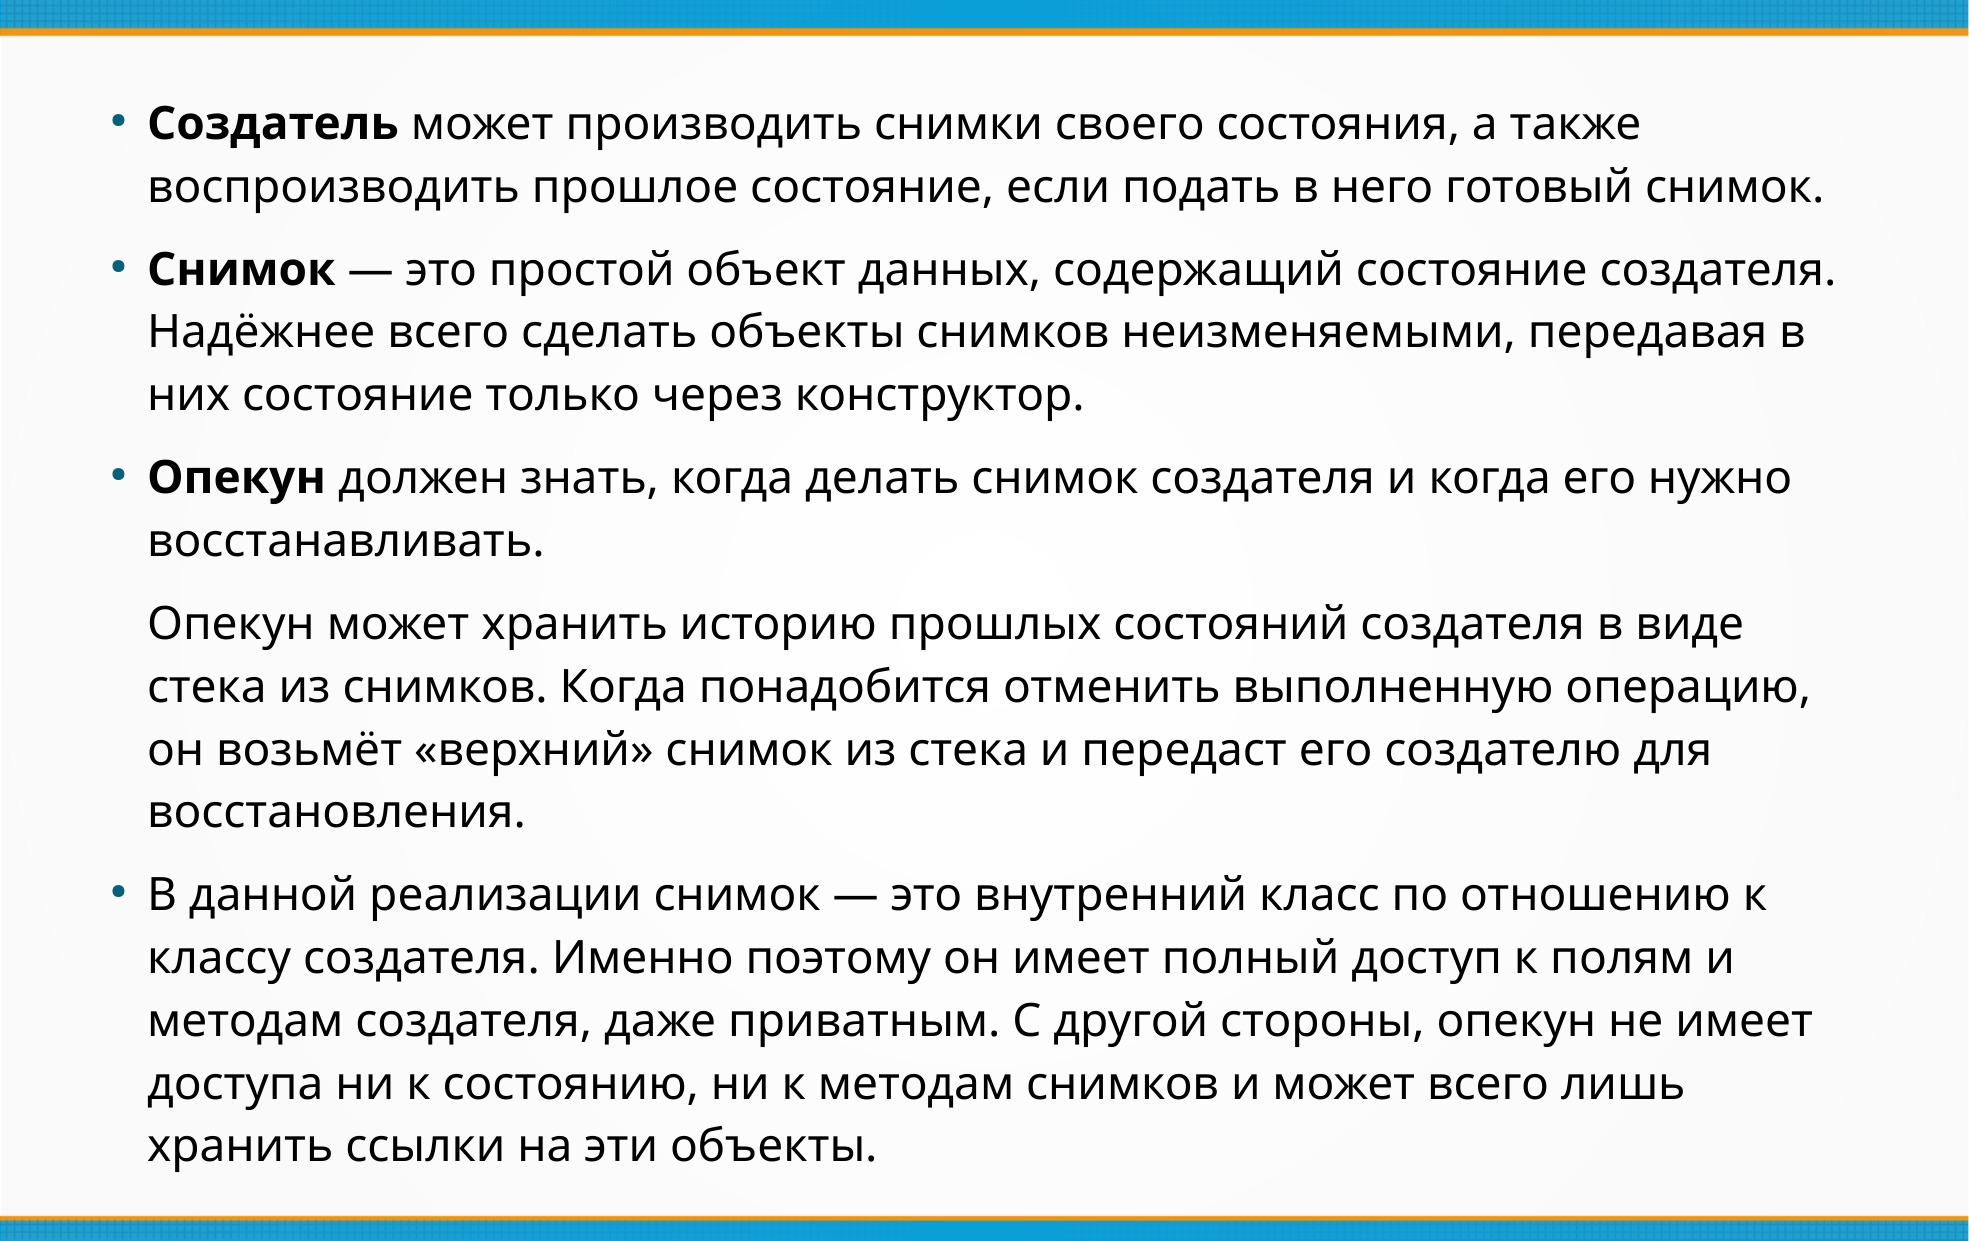

# Создатель может производить снимки своего состояния, а также воспроизводить прошлое состояние, если подать в него готовый снимок.
Снимок — это простой объект данных, содержащий состояние создателя. Надёжнее всего сделать объекты снимков неизменяемыми, передавая в них состояние только через конструктор.
Опекун должен знать, когда делать снимок создателя и когда его нужно восстанавливать.
Опекун может хранить историю прошлых состояний создателя в виде стека из снимков. Когда понадобится отменить выполненную операцию, он возьмёт «верхний» снимок из стека и передаст его создателю для восстановления.
В данной реализации снимок — это внутренний класс по отношению к классу создателя. Именно поэтому он имеет полный доступ к полям и методам создателя, даже приватным. С другой стороны, опекун не имеет доступа ни к состоянию, ни к методам снимков и может всего лишь хранить ссылки на эти объекты.